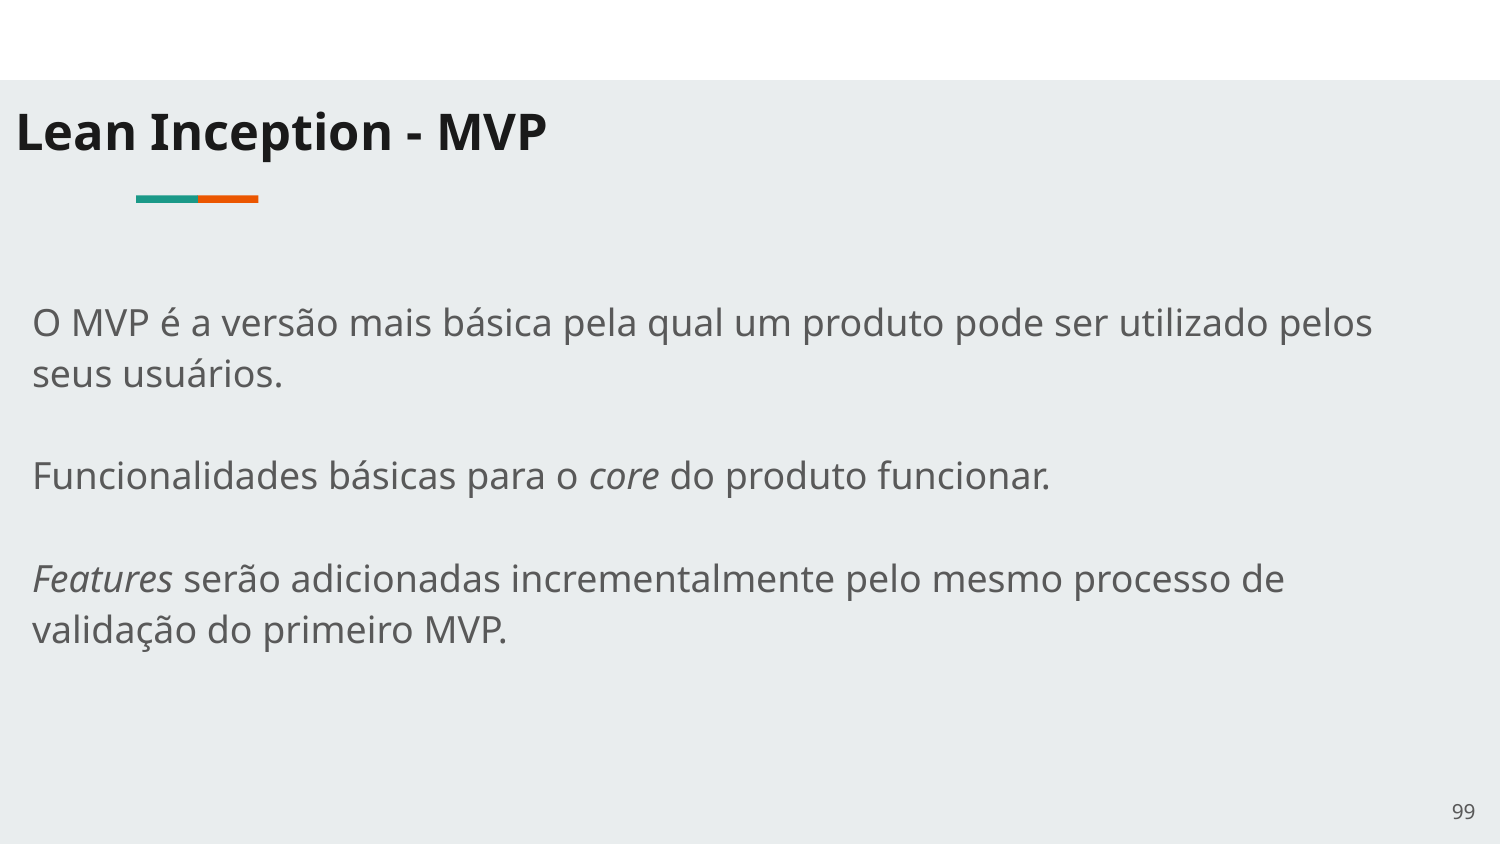

# Lean Inception - MVP
O MVP é a versão mais básica pela qual um produto pode ser utilizado pelos seus usuários.
Funcionalidades básicas para o core do produto funcionar.
Features serão adicionadas incrementalmente pelo mesmo processo de validação do primeiro MVP.